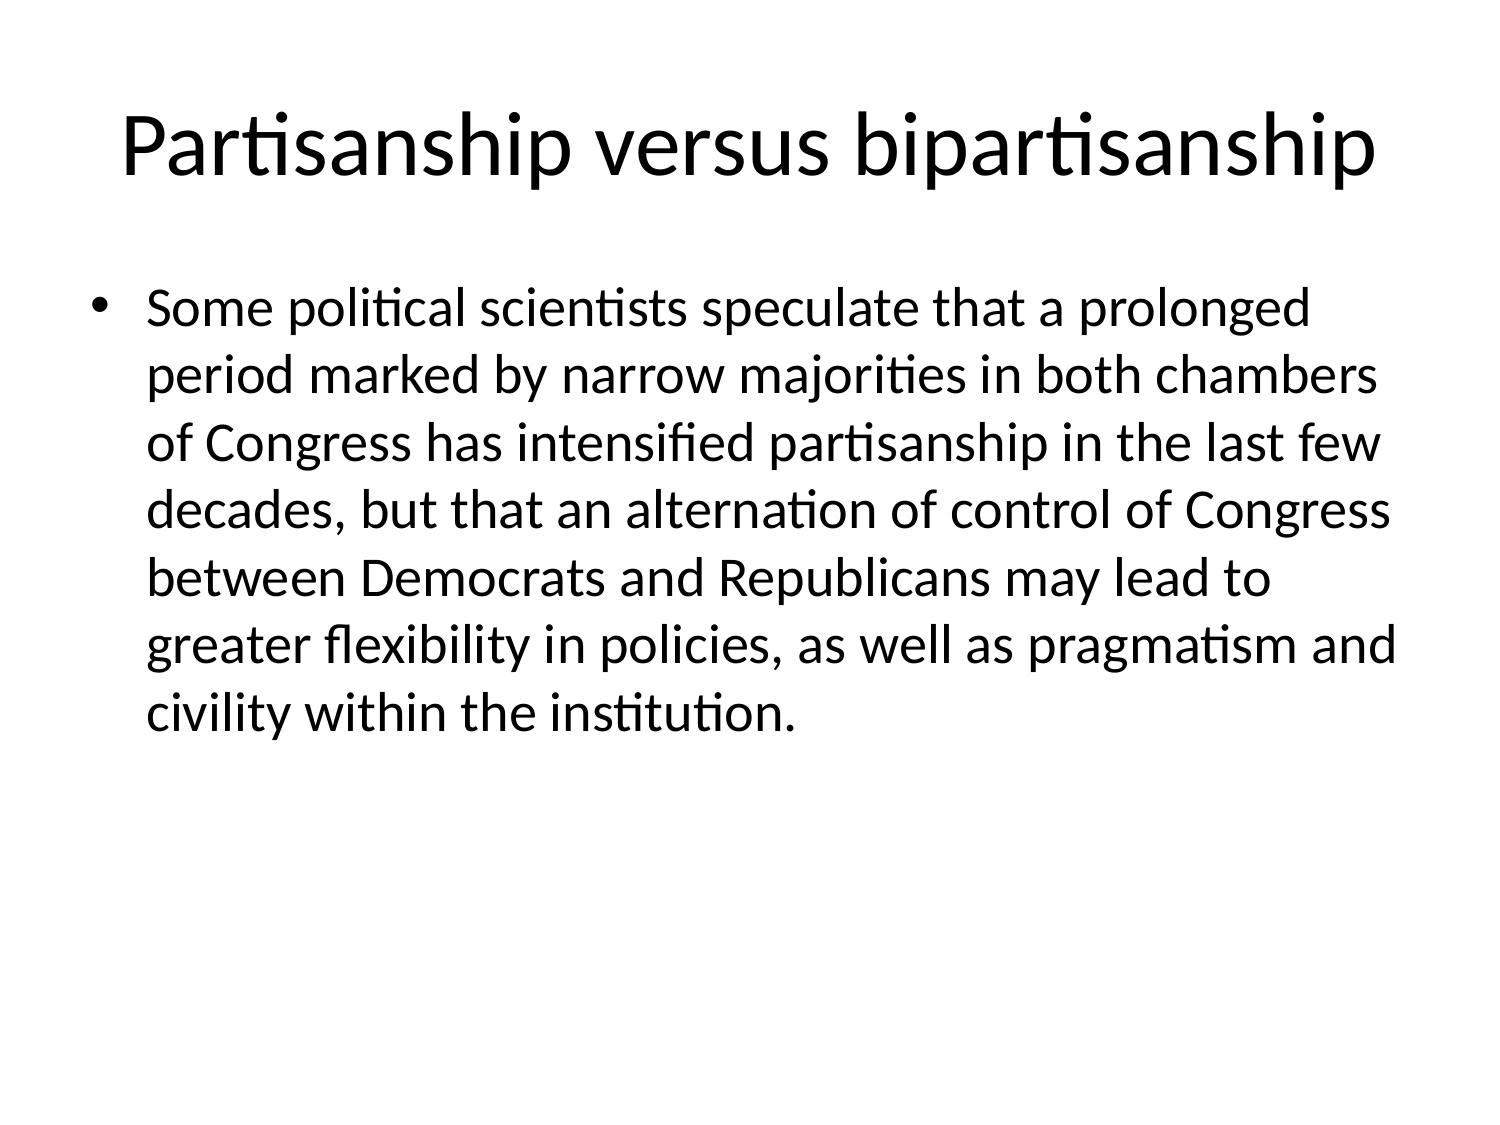

# Partisanship versus bipartisanship
Some political scientists speculate that a prolonged period marked by narrow majorities in both chambers of Congress has intensified partisanship in the last few decades, but that an alternation of control of Congress between Democrats and Republicans may lead to greater flexibility in policies, as well as pragmatism and civility within the institution.